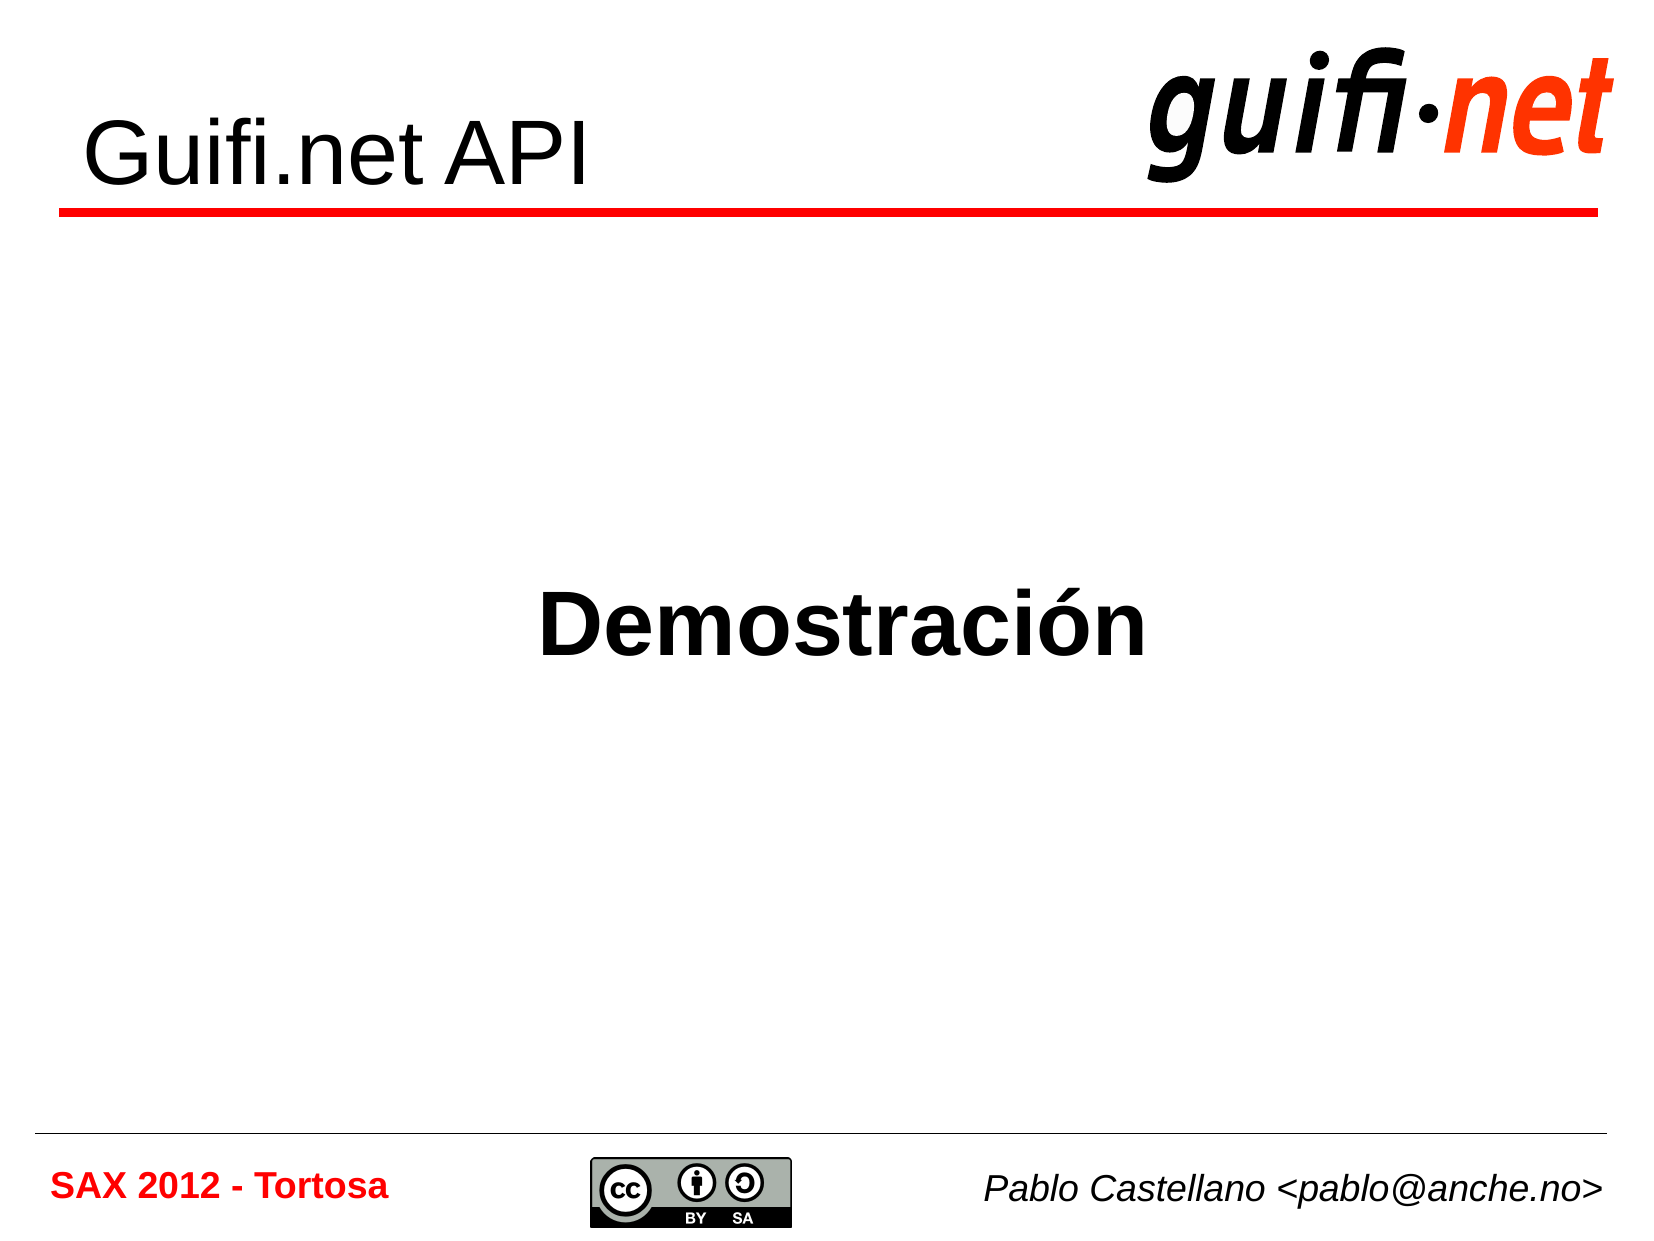

# Guifi.net API
Demostración
SAX 2012 - Tortosa
Pablo Castellano <pablo@anche.no>